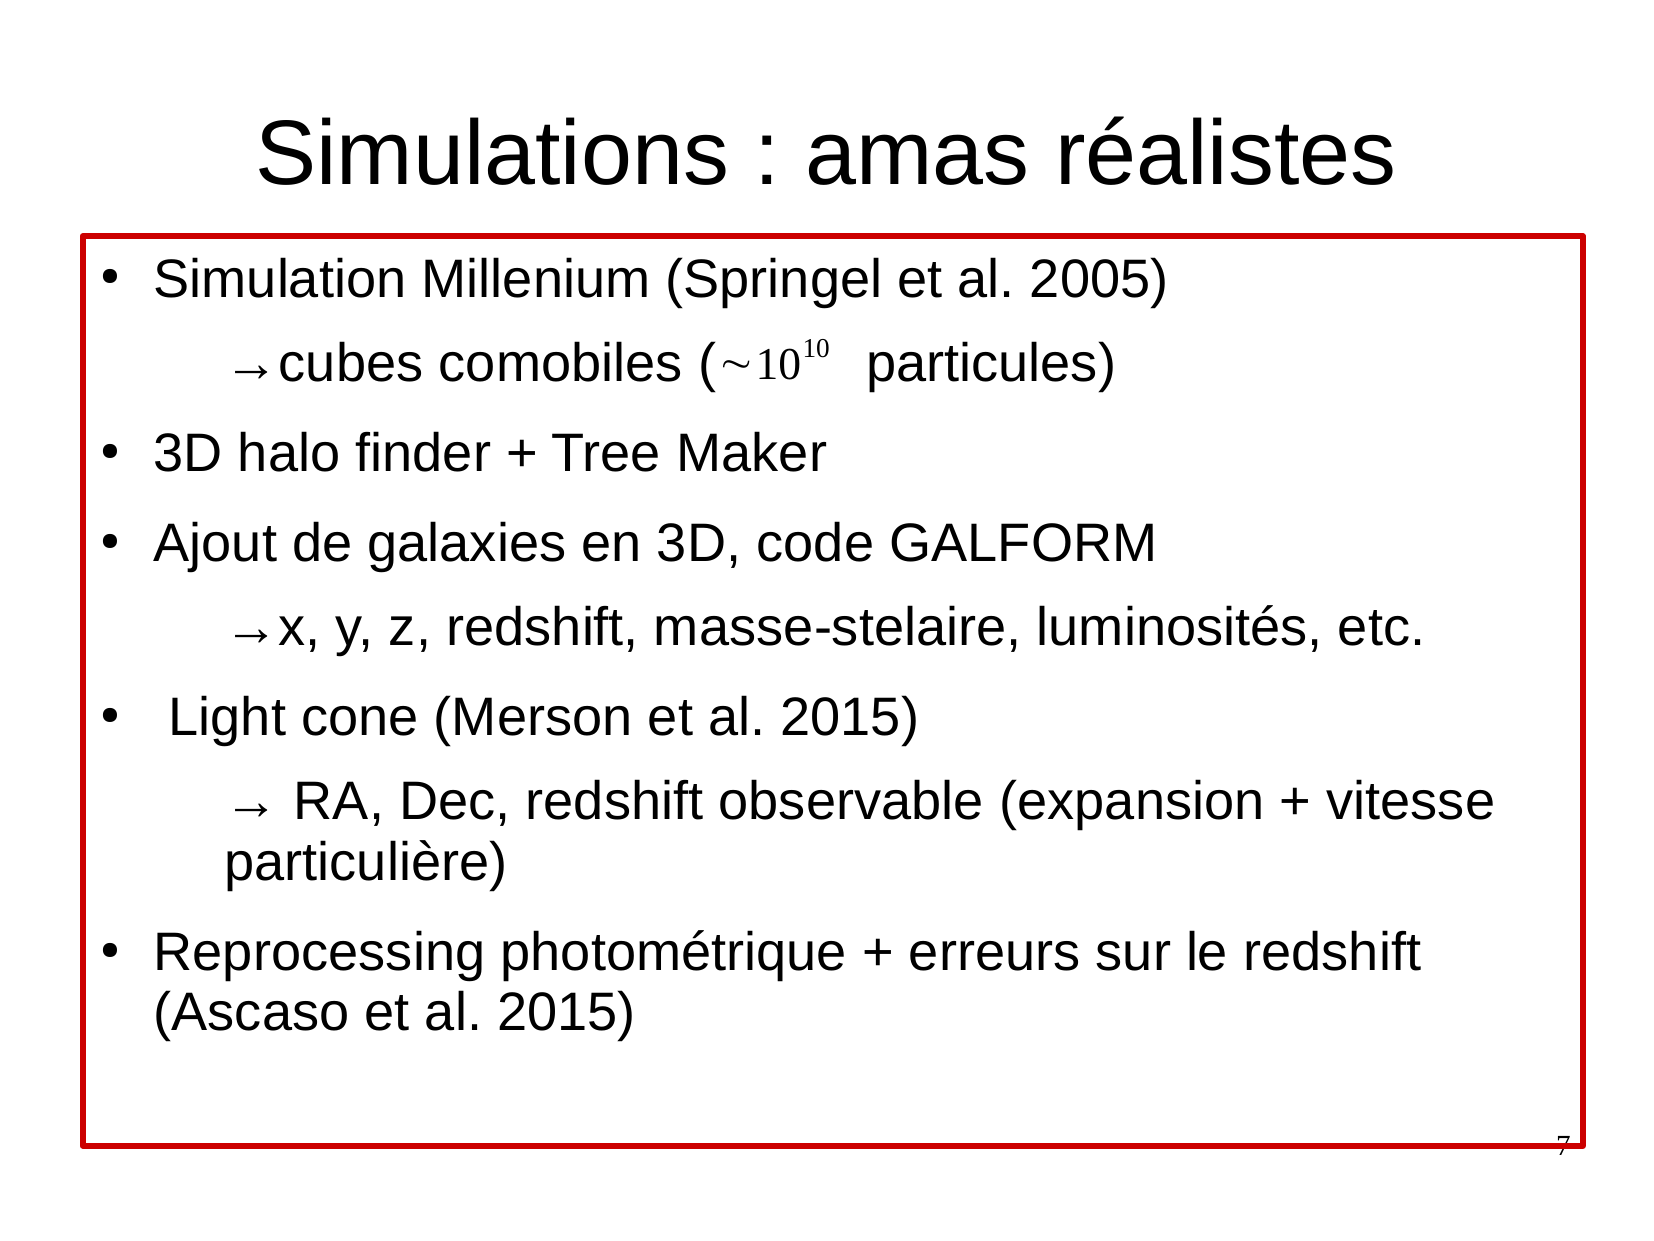

# Simulations : amas réalistes
Simulation Millenium (Springel et al. 2005)
→cubes comobiles ( particules)
3D halo finder + Tree Maker
Ajout de galaxies en 3D, code GALFORM
→x, y, z, redshift, masse-stelaire, luminosités, etc.
 Light cone (Merson et al. 2015)
→ RA, Dec, redshift observable (expansion + vitesse particulière)
Reprocessing photométrique + erreurs sur le redshift (Ascaso et al. 2015)
7